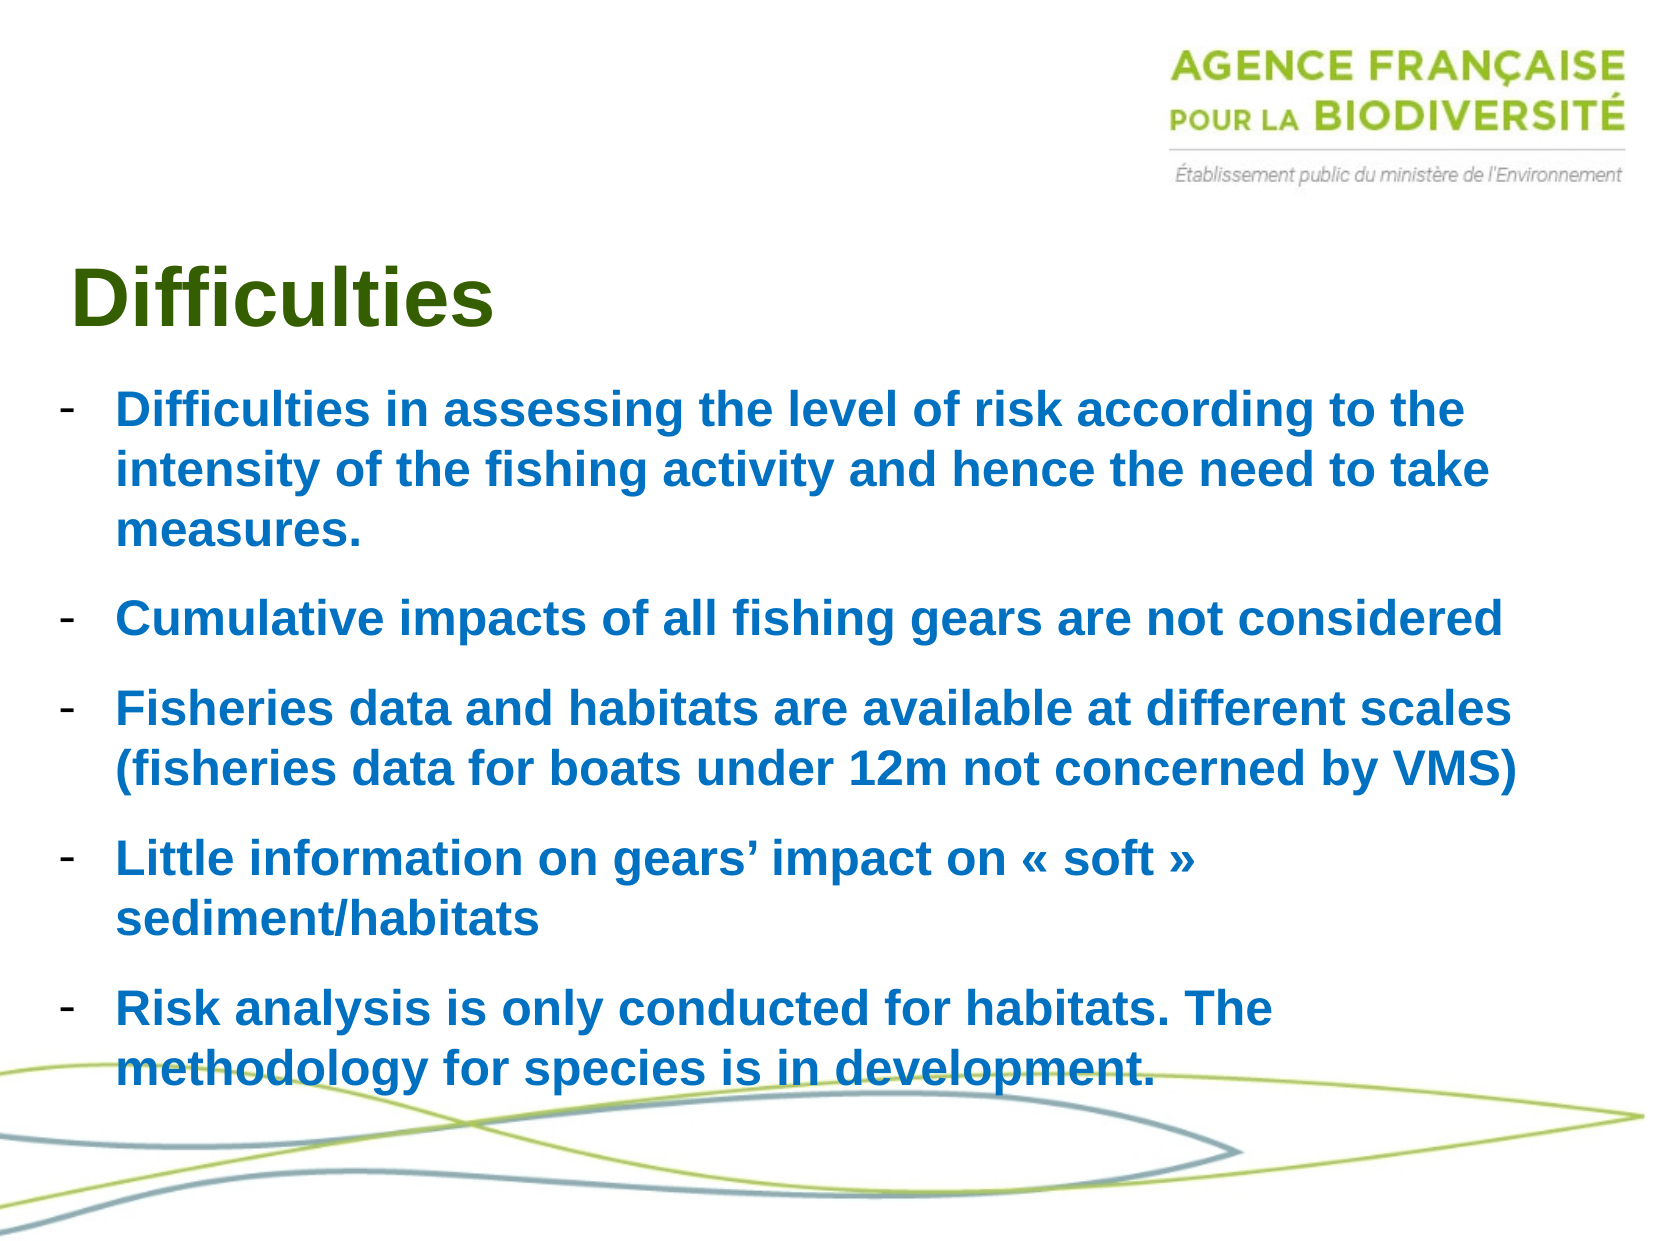

# Difficulties
Difficulties in assessing the level of risk according to the intensity of the fishing activity and hence the need to take measures.
Cumulative impacts of all fishing gears are not considered
Fisheries data and habitats are available at different scales (fisheries data for boats under 12m not concerned by VMS)
Little information on gears’ impact on « soft » sediment/habitats
Risk analysis is only conducted for habitats. The methodology for species is in development.